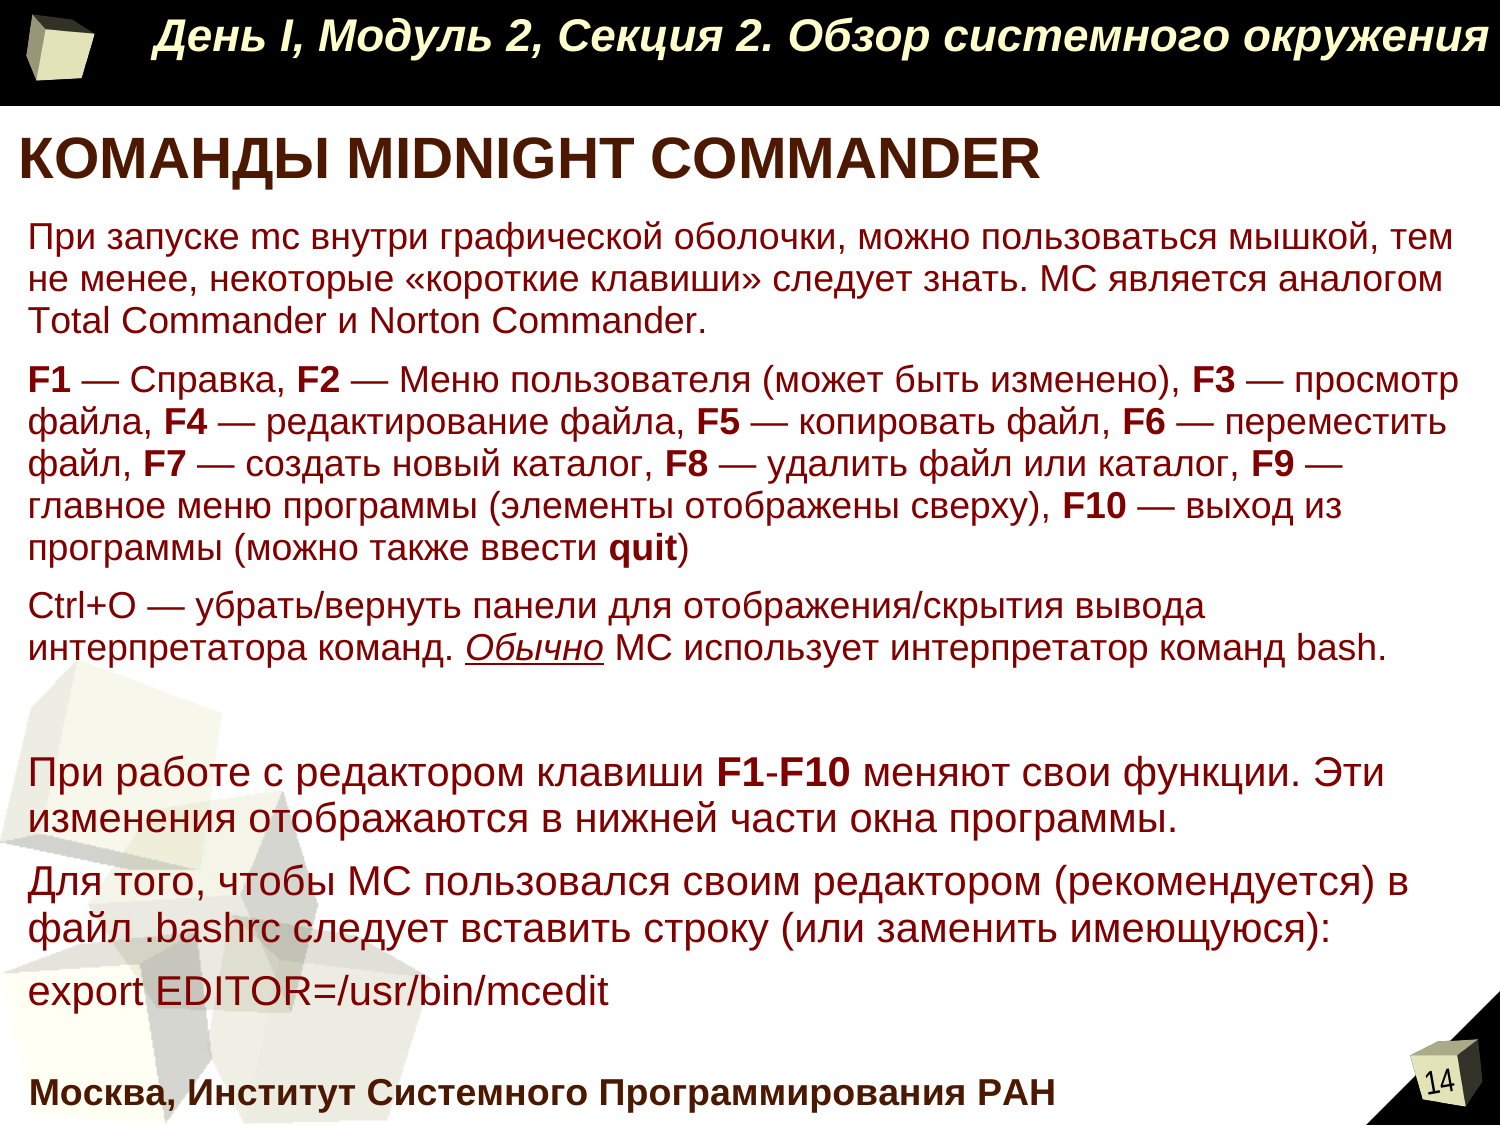

#
КОМАНДЫ MIDNIGHT COMMANDER
При запуске mc внутри графической оболочки, можно пользоваться мышкой, тем не менее, некоторые «короткие клавиши» следует знать. MC является аналогом Total Commander и Norton Commander.
F1 — Справка, F2 — Меню пользователя (может быть изменено), F3 — просмотр файла, F4 — редактирование файла, F5 — копировать файл, F6 — переместить файл, F7 — создать новый каталог, F8 — удалить файл или каталог, F9 — главное меню программы (элементы отображены сверху), F10 — выход из программы (можно также ввести quit)
Ctrl+O — убрать/вернуть панели для отображения/скрытия вывода интерпретатора команд. Обычно MC использует интерпретатор команд bash.
При работе с редактором клавиши F1-F10 меняют свои функции. Эти изменения отображаются в нижней части окна программы.
Для того, чтобы MC пользовался своим редактором (рекомендуется) в файл .bashrc следует вставить строку (или заменить имеющуюся):
export EDITOR=/usr/bin/mcedit